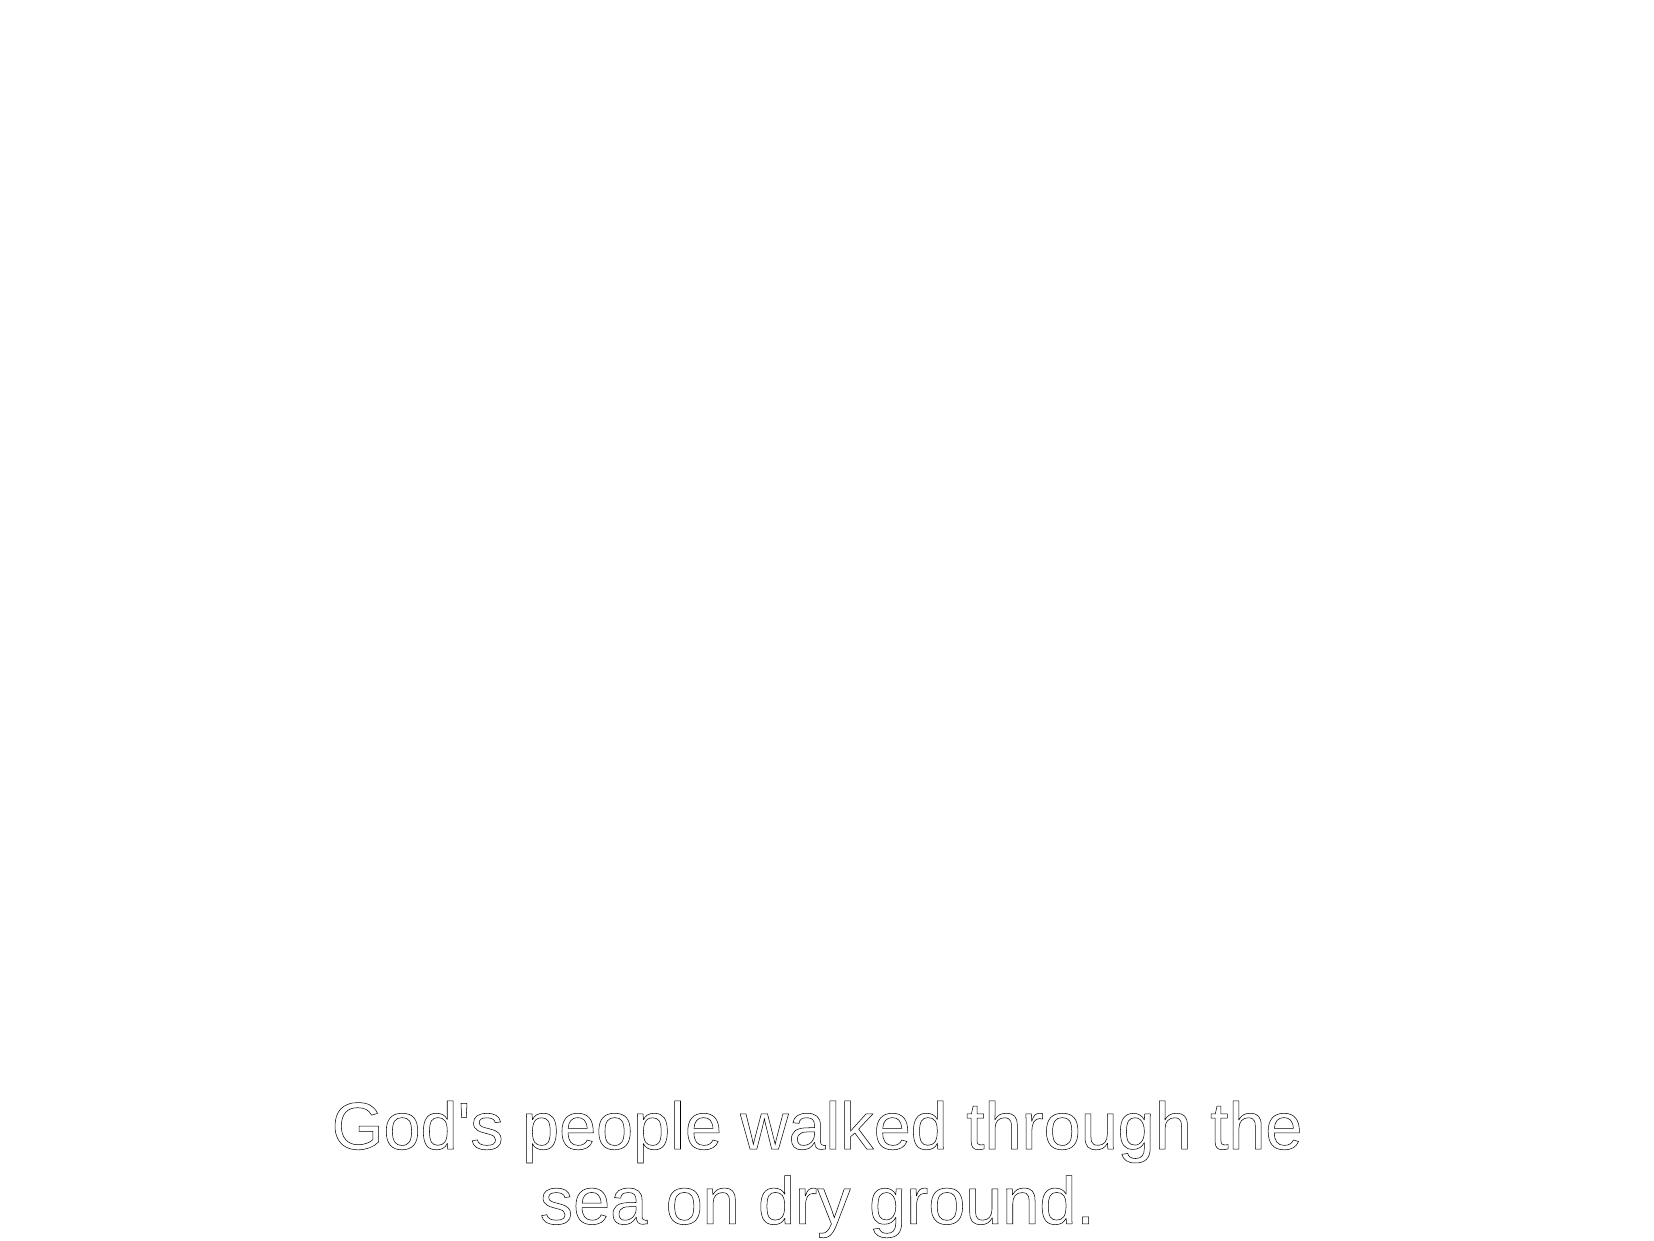

# God's people walked through the sea on dry ground.